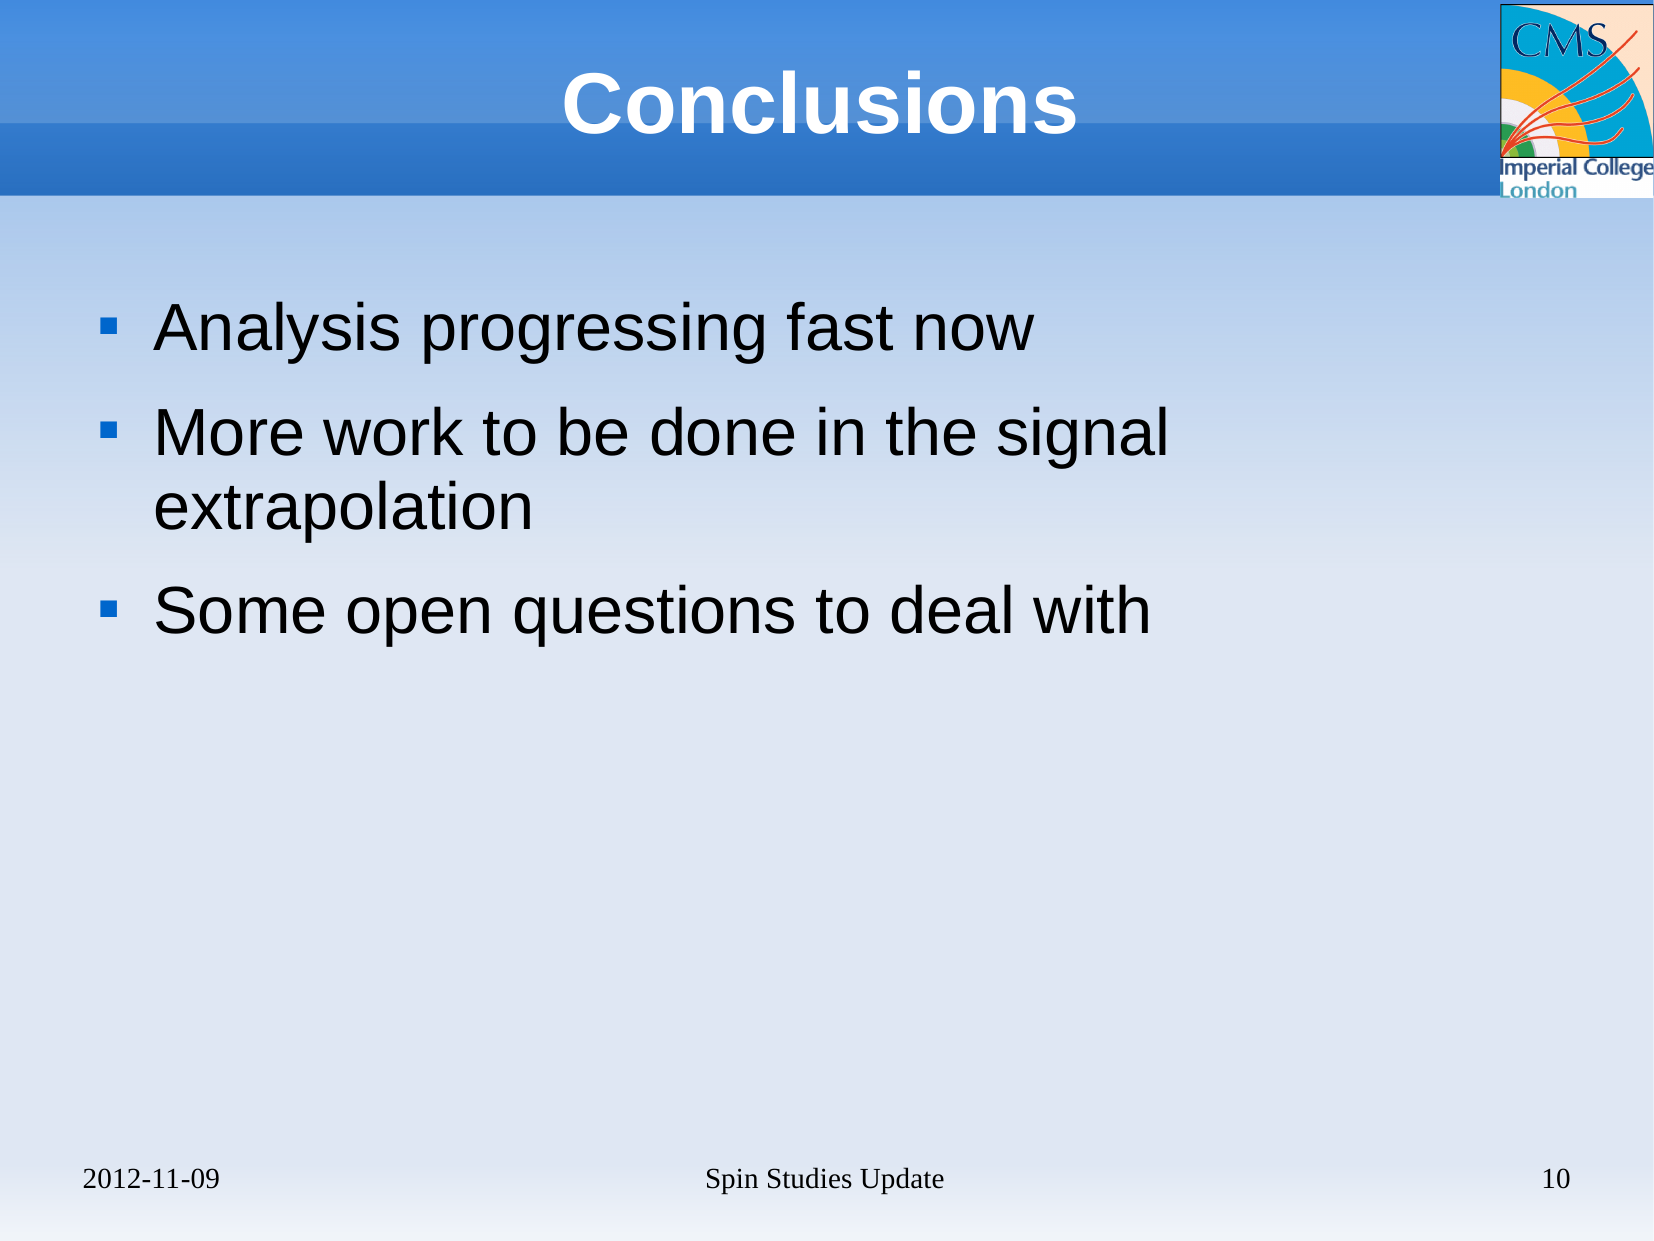

# Conclusions
Analysis progressing fast now
More work to be done in the signal extrapolation
Some open questions to deal with
2012-11-09
Spin Studies Update
10